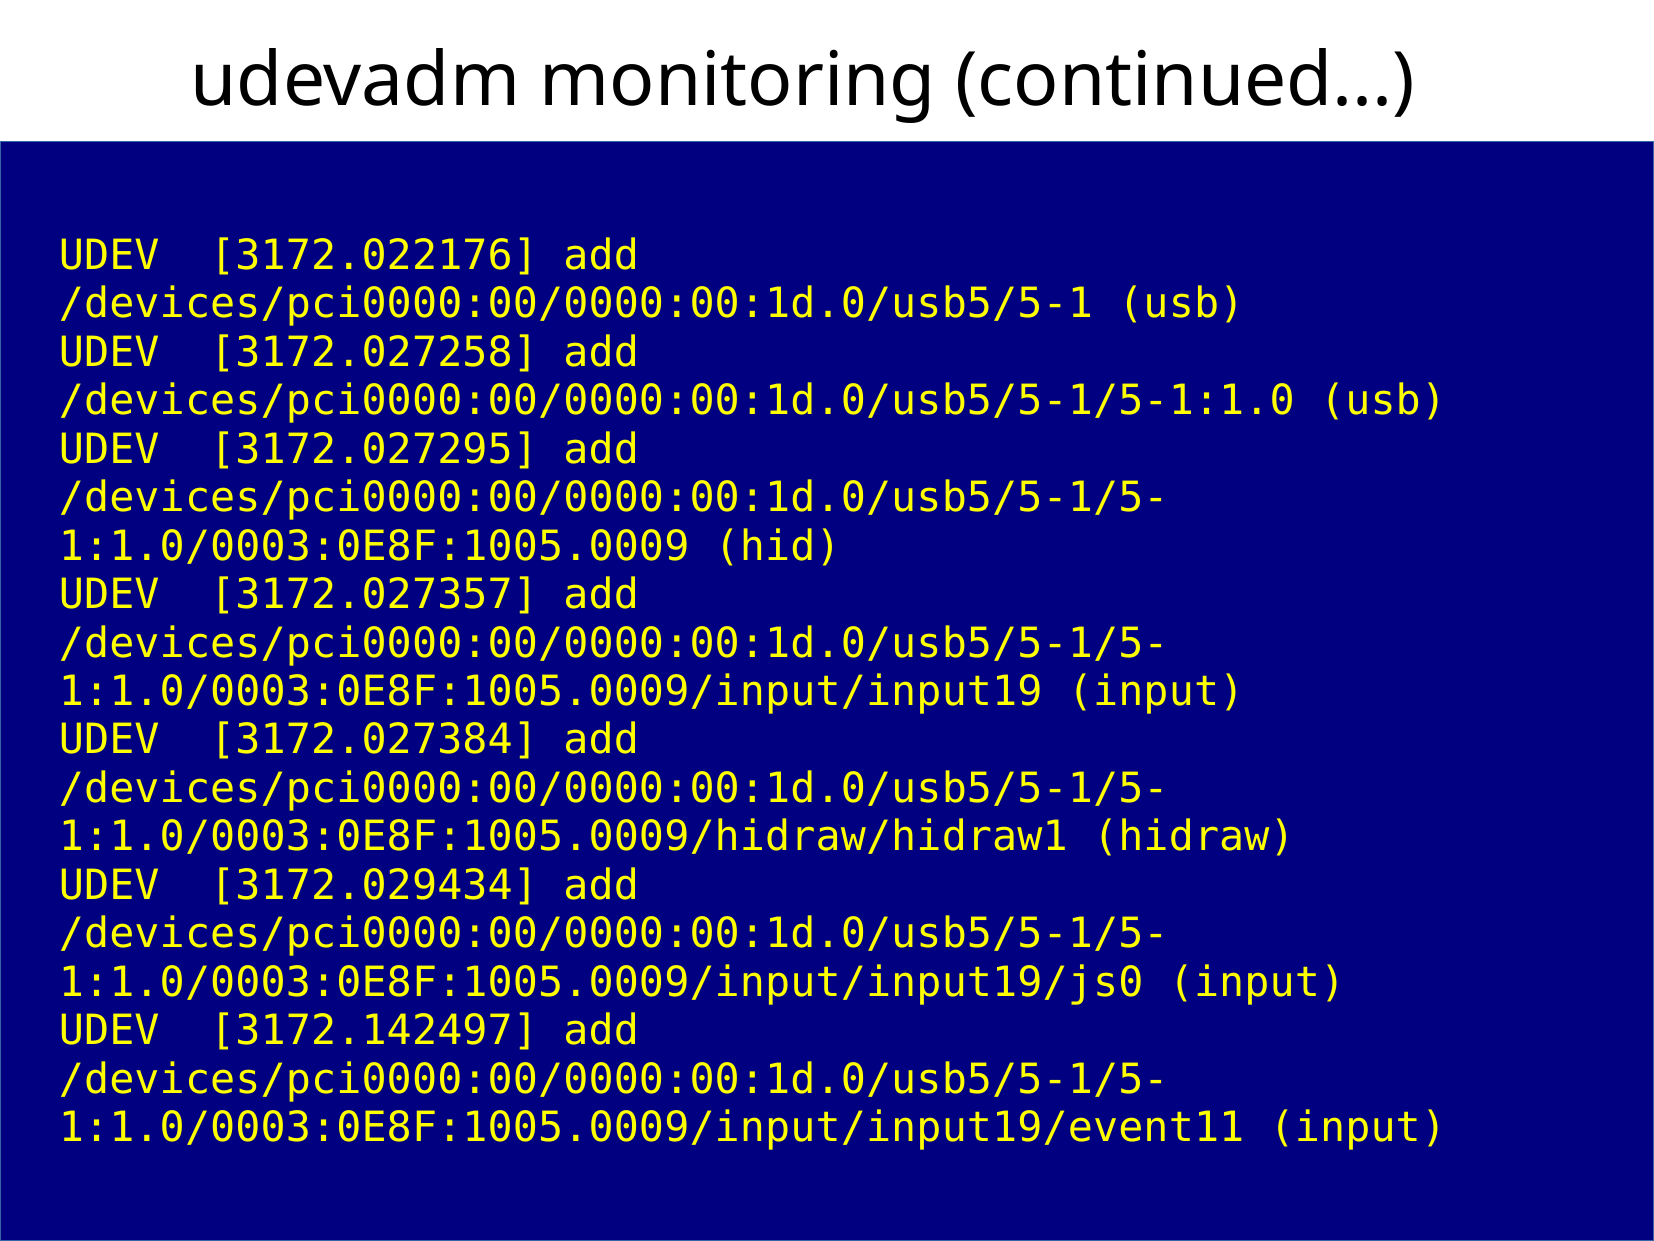

# udevadm monitoring (continued...)
UDEV [3172.022176] add /devices/pci0000:00/0000:00:1d.0/usb5/5-1 (usb)
UDEV [3172.027258] add /devices/pci0000:00/0000:00:1d.0/usb5/5-1/5-1:1.0 (usb)
UDEV [3172.027295] add /devices/pci0000:00/0000:00:1d.0/usb5/5-1/5-1:1.0/0003:0E8F:1005.0009 (hid)
UDEV [3172.027357] add /devices/pci0000:00/0000:00:1d.0/usb5/5-1/5-1:1.0/0003:0E8F:1005.0009/input/input19 (input)
UDEV [3172.027384] add /devices/pci0000:00/0000:00:1d.0/usb5/5-1/5-1:1.0/0003:0E8F:1005.0009/hidraw/hidraw1 (hidraw)
UDEV [3172.029434] add /devices/pci0000:00/0000:00:1d.0/usb5/5-1/5-1:1.0/0003:0E8F:1005.0009/input/input19/js0 (input)
UDEV [3172.142497] add /devices/pci0000:00/0000:00:1d.0/usb5/5-1/5-1:1.0/0003:0E8F:1005.0009/input/input19/event11 (input)